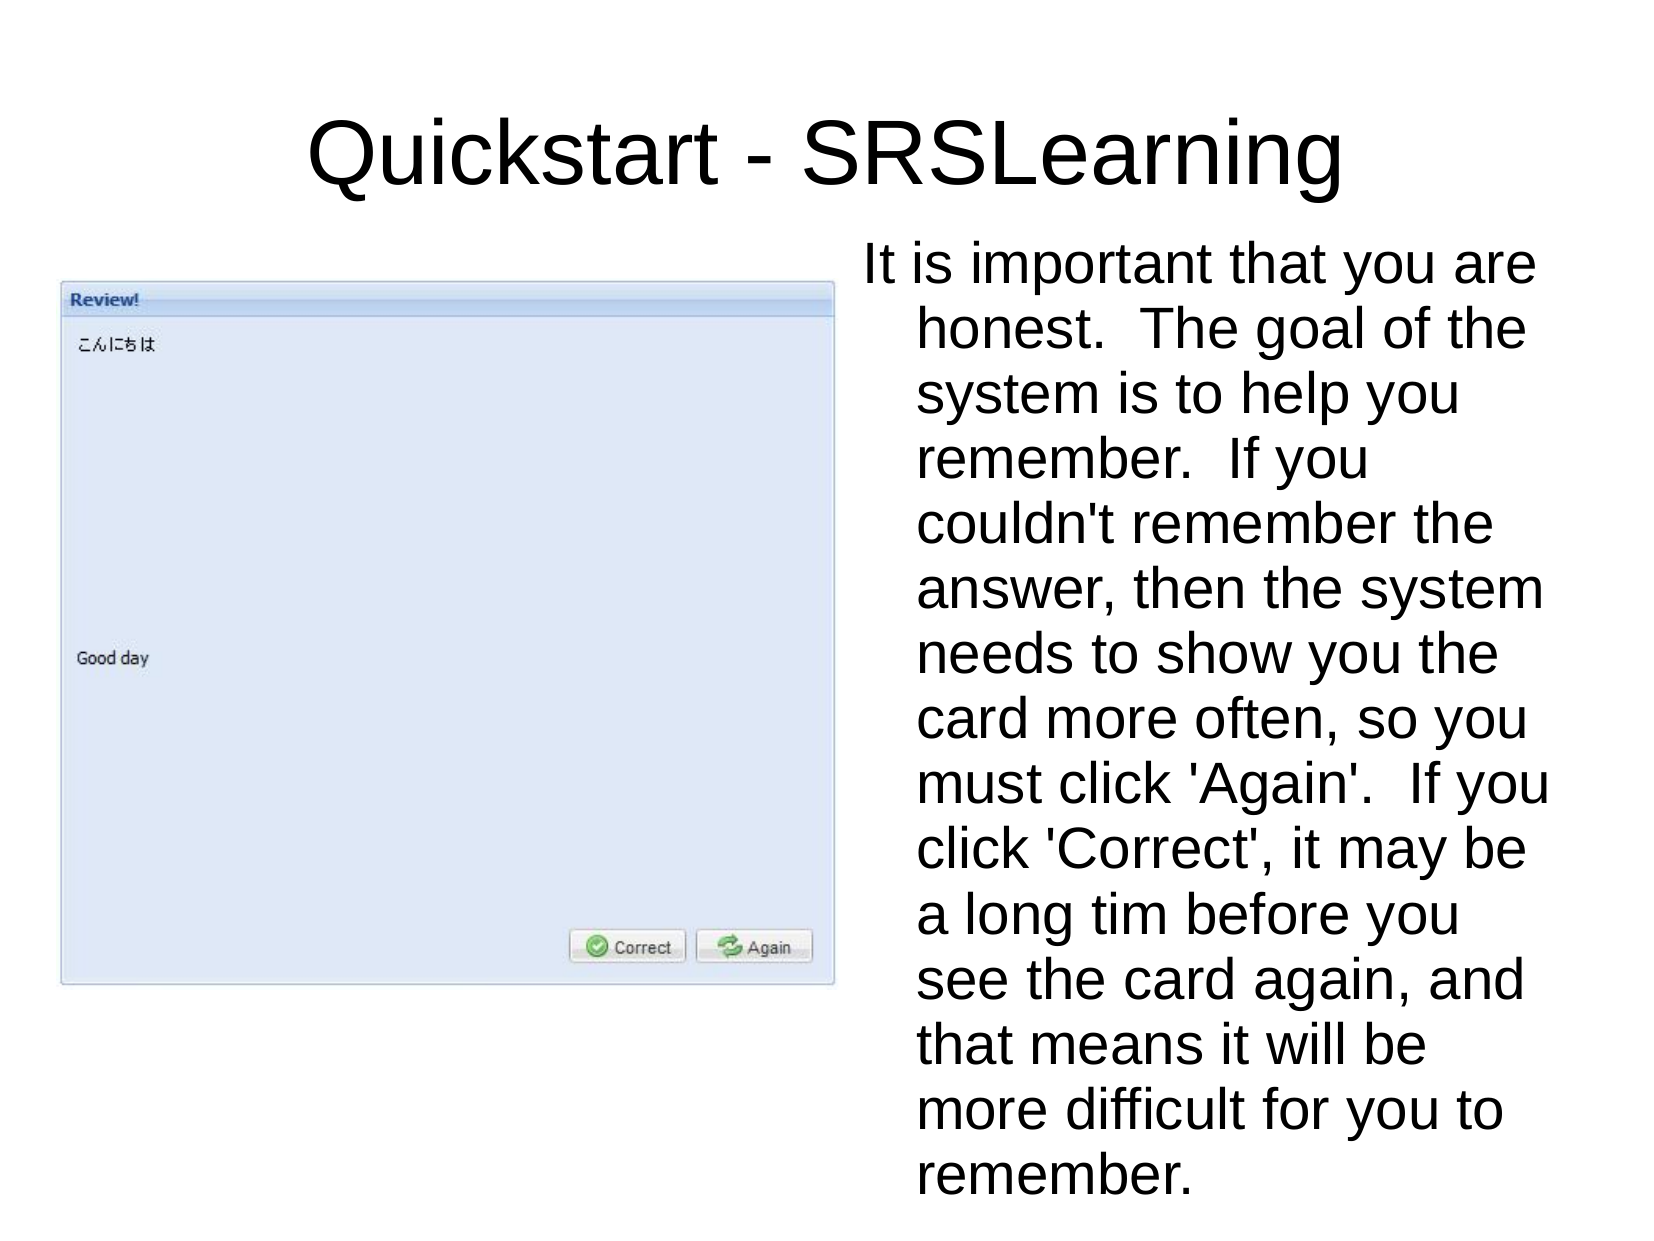

# Quickstart - SRSLearning
It is important that you are honest. The goal of the system is to help you remember. If you couldn't remember the answer, then the system needs to show you the card more often, so you must click 'Again'. If you click 'Correct', it may be a long tim before you see the card again, and that means it will be more difficult for you to remember.